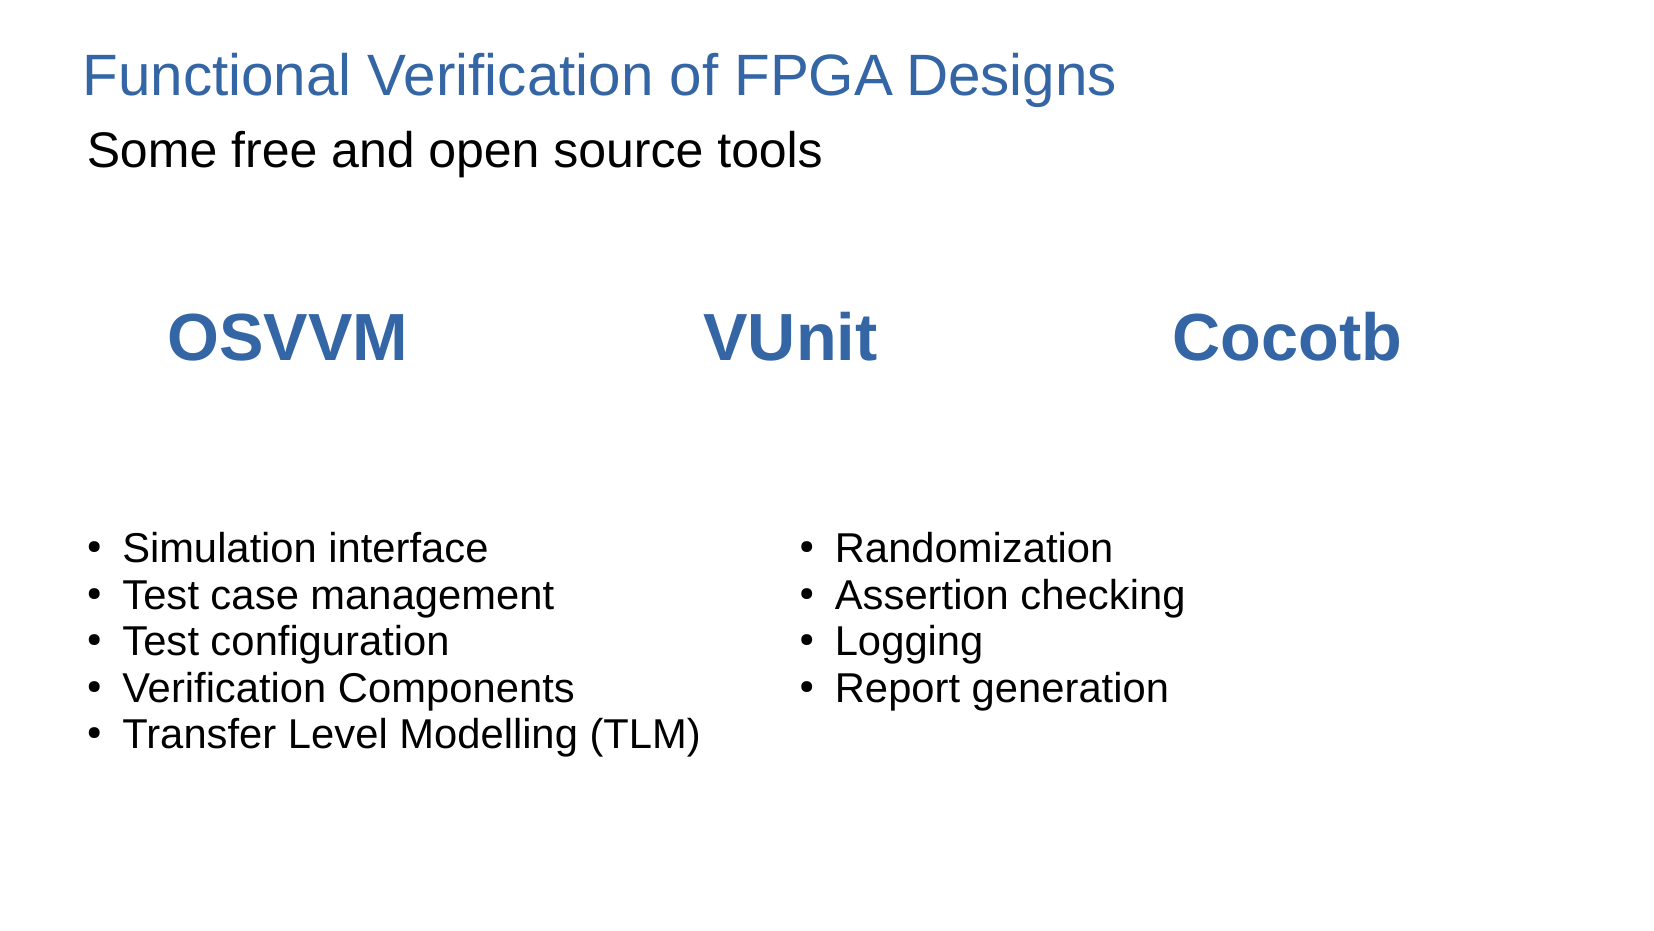

# Functional Verification of FPGA Designs
Some free and open source tools
 OSVVM VUnit Cocotb
Simulation interface
Test case management
Test configuration
Verification Components
Transfer Level Modelling (TLM)
Randomization
Assertion checking
Logging
Report generation